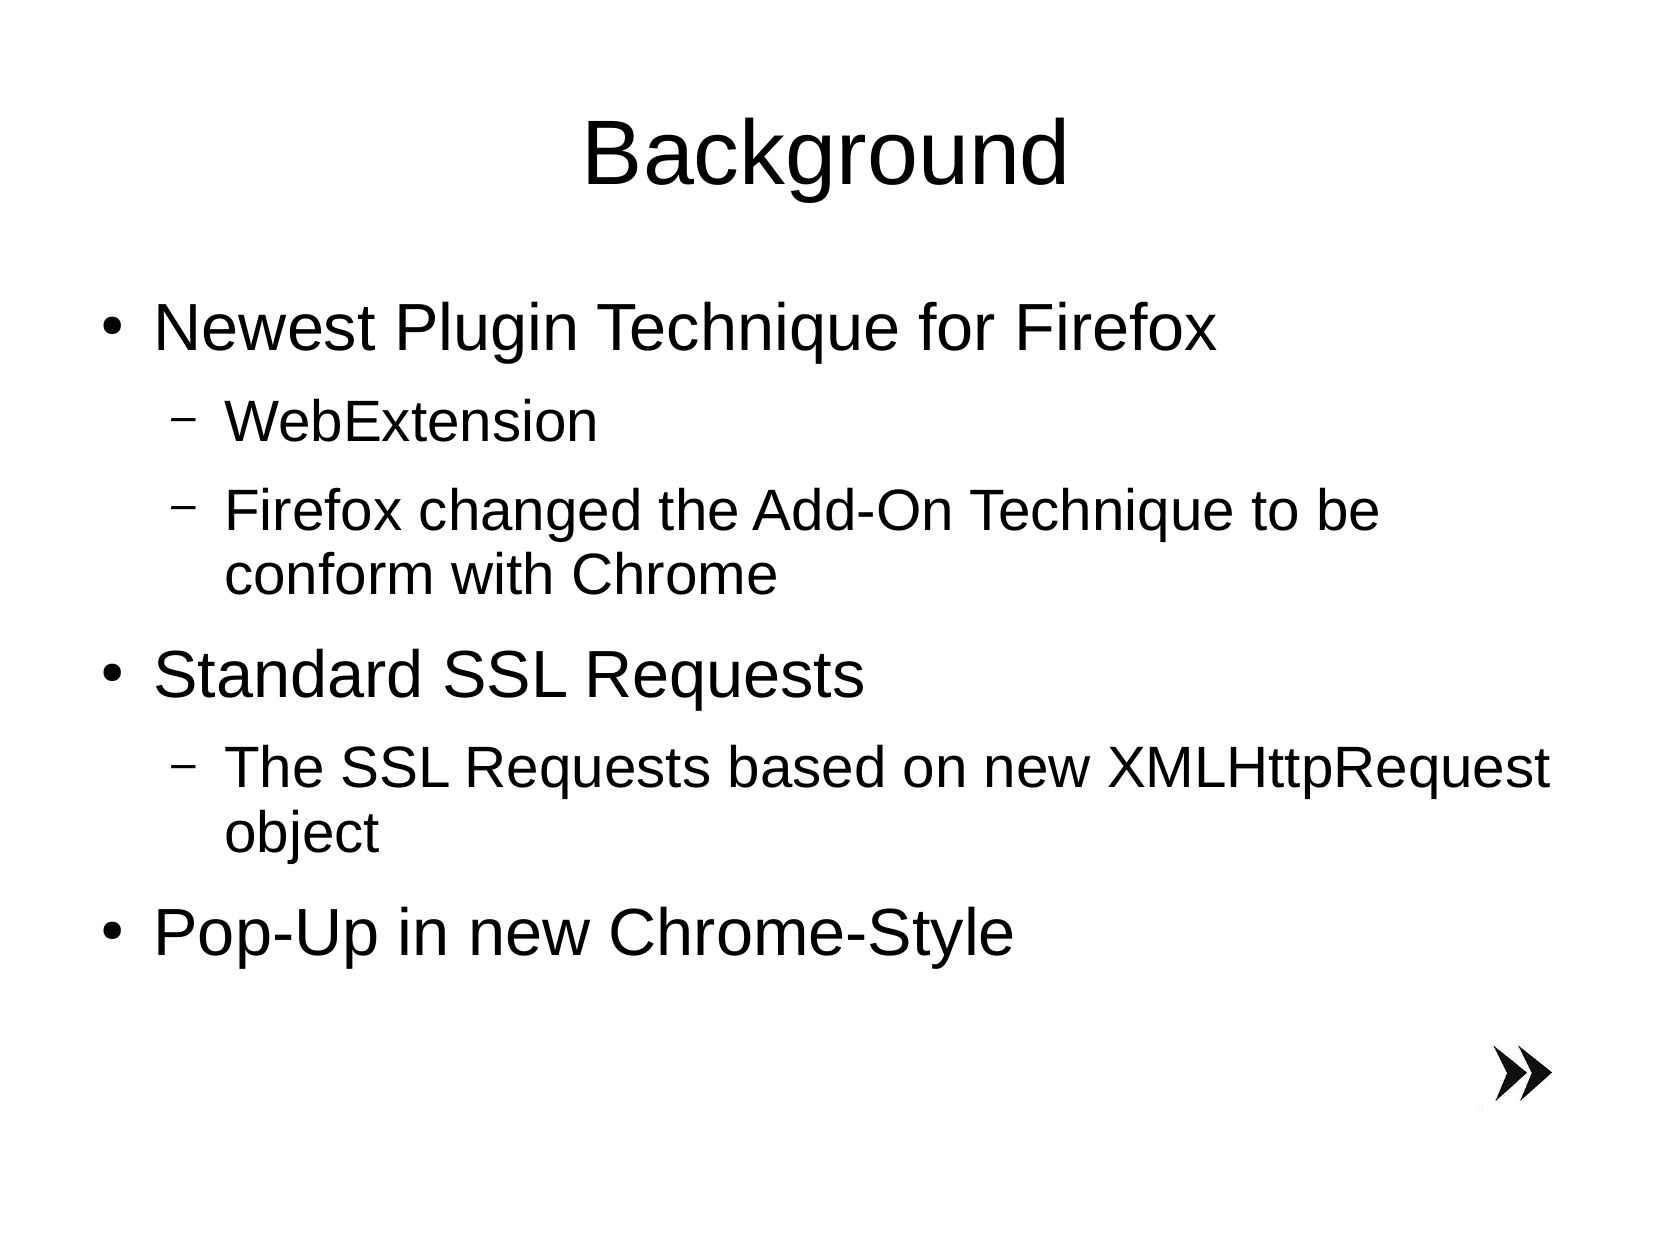

# Background
Newest Plugin Technique for Firefox
WebExtension
Firefox changed the Add-On Technique to be conform with Chrome
Standard SSL Requests
The SSL Requests based on new XMLHttpRequest object
Pop-Up in new Chrome-Style